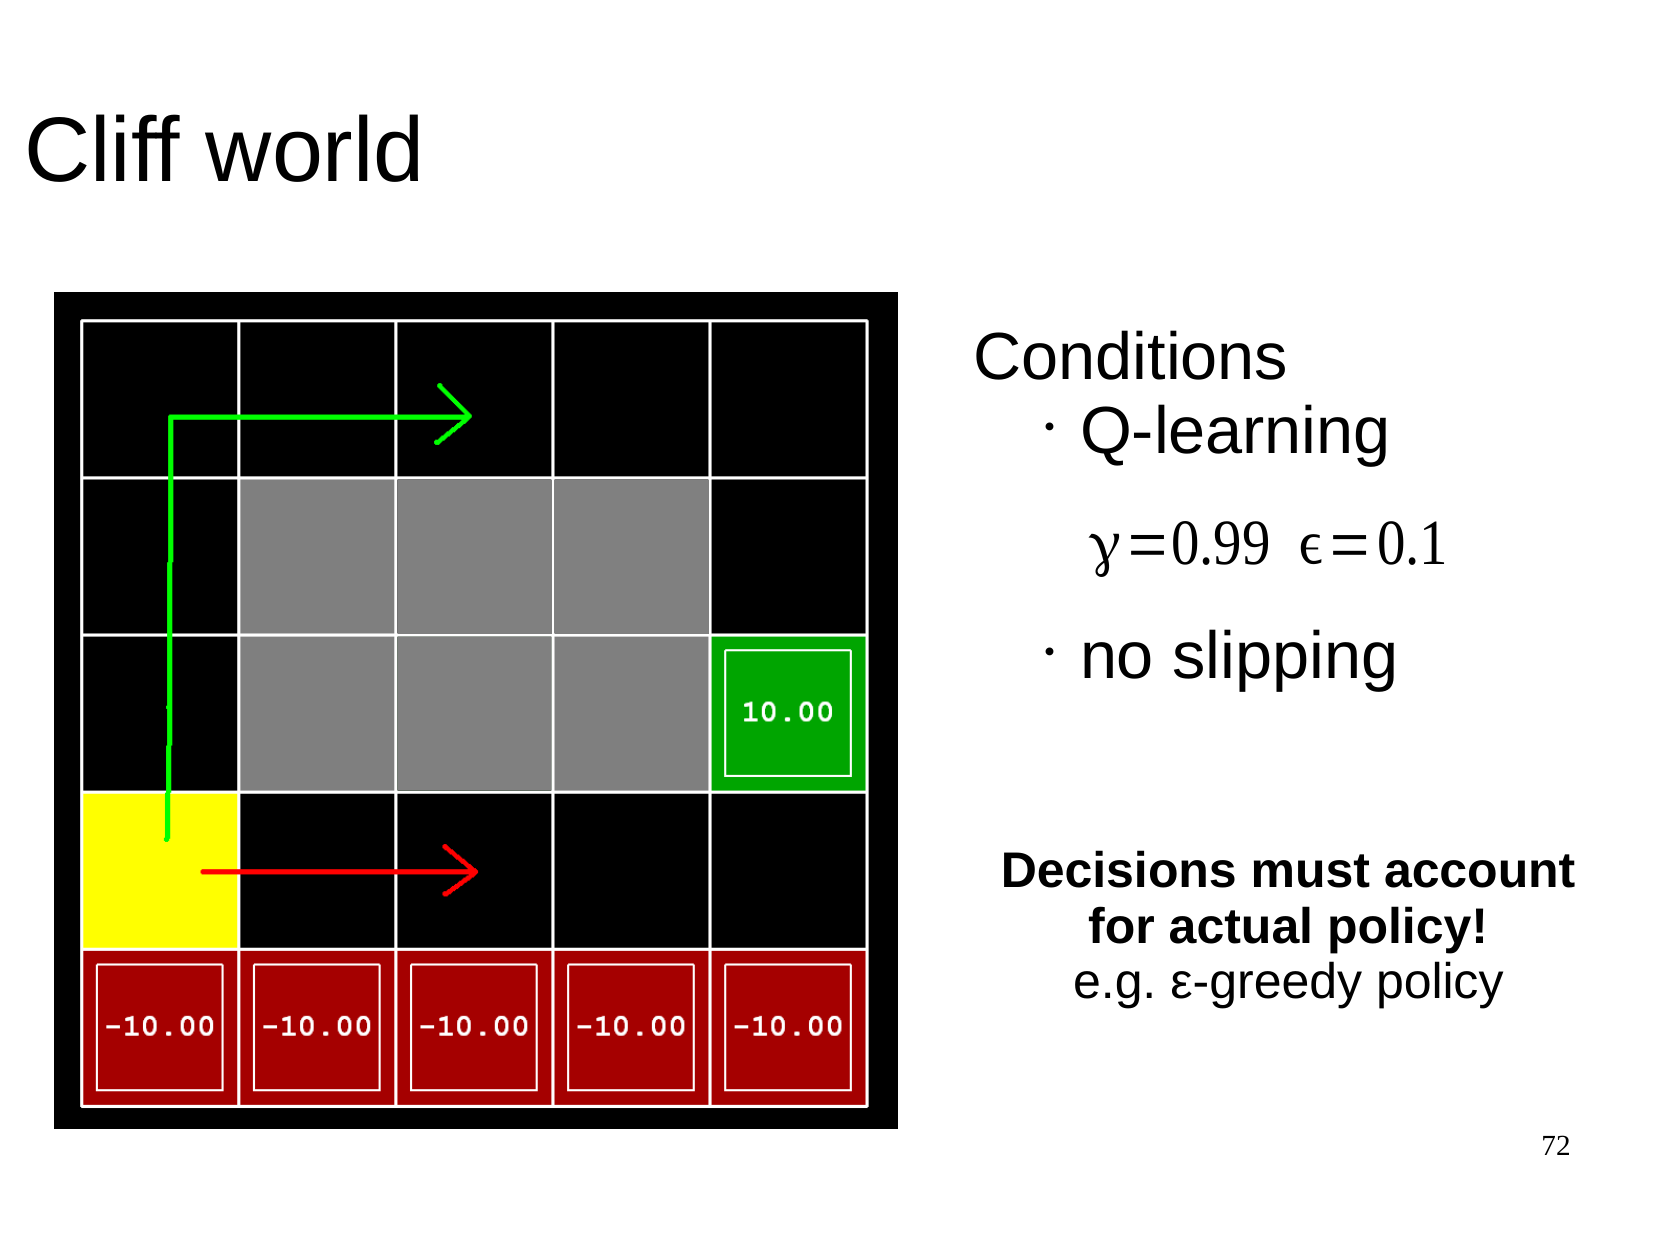

#
Cliff world
Conditions
Q-learning
no slipping
Decisions must account
for actual policy!
e.g. ε-greedy policy
72